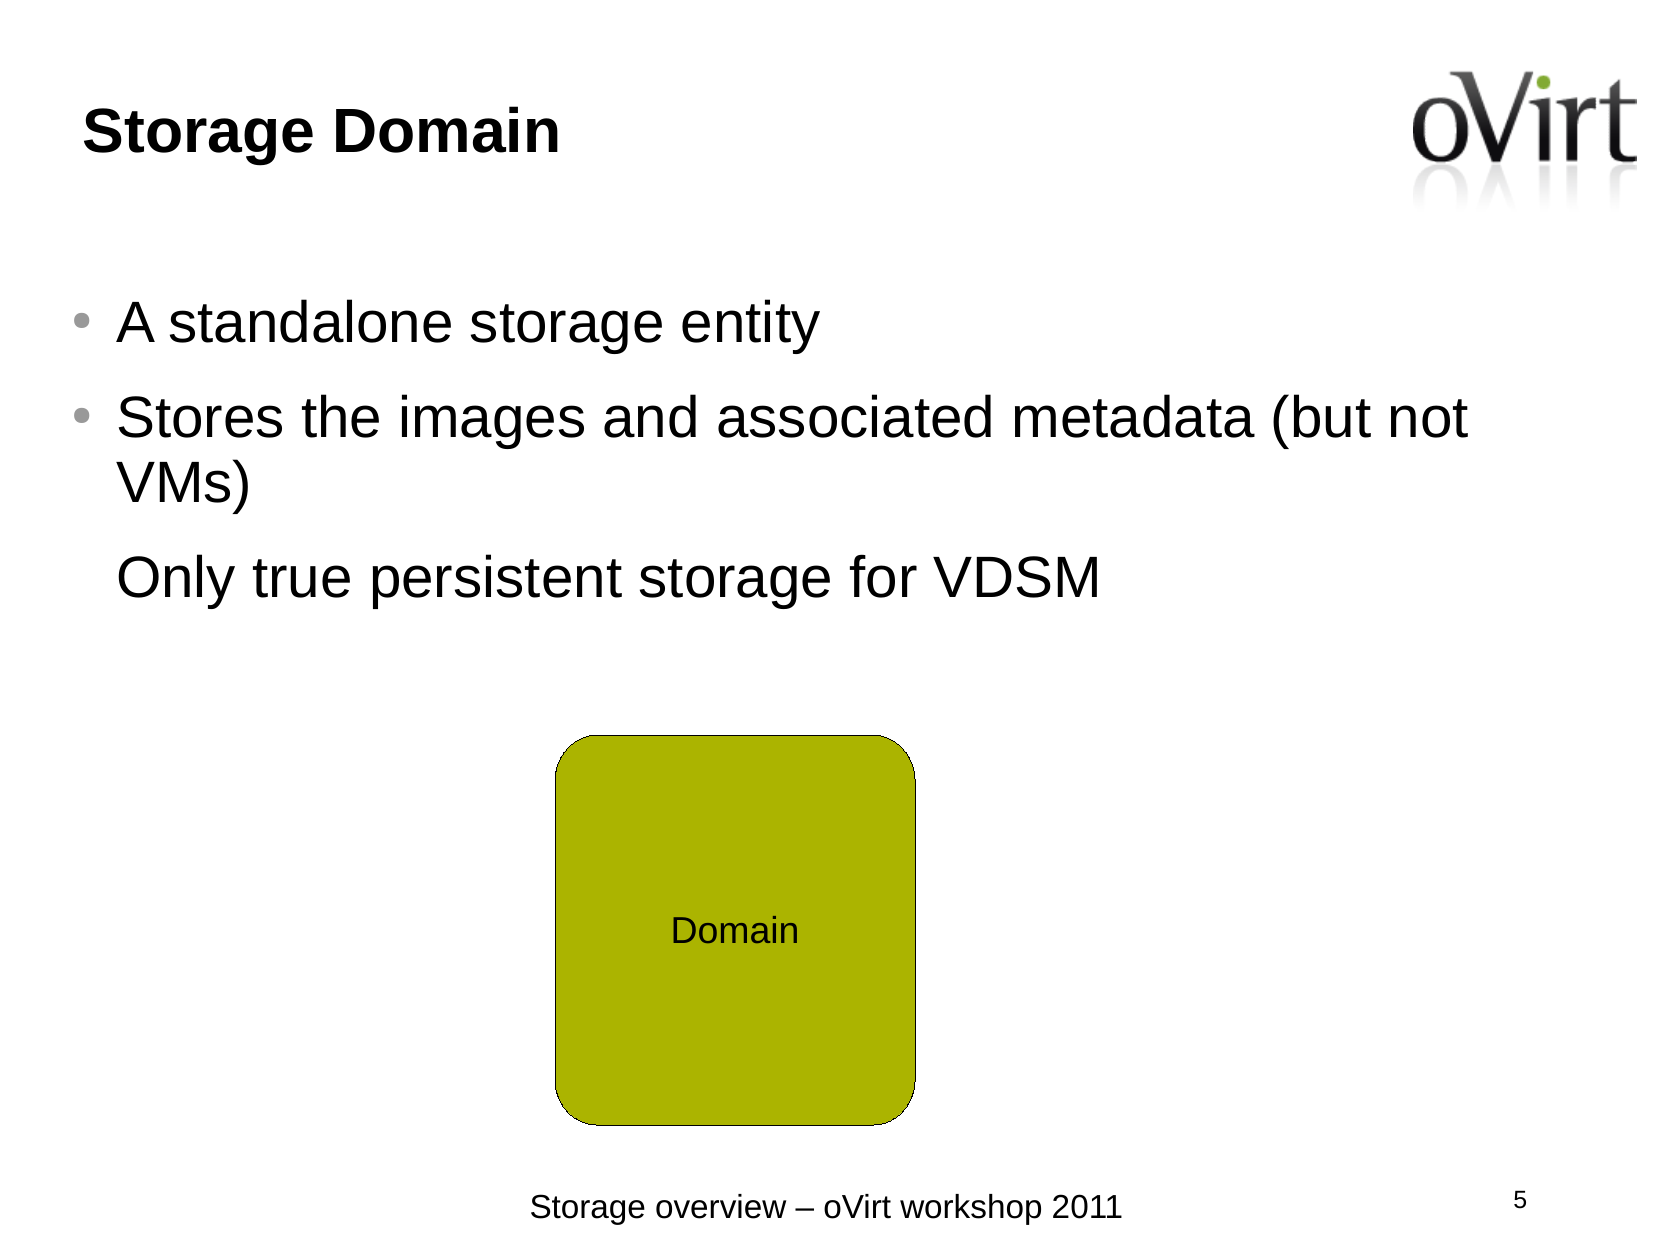

# Storage Domain
A standalone storage entity
Stores the images and associated metadata (but not VMs)
Only true persistent storage for VDSM
Domain